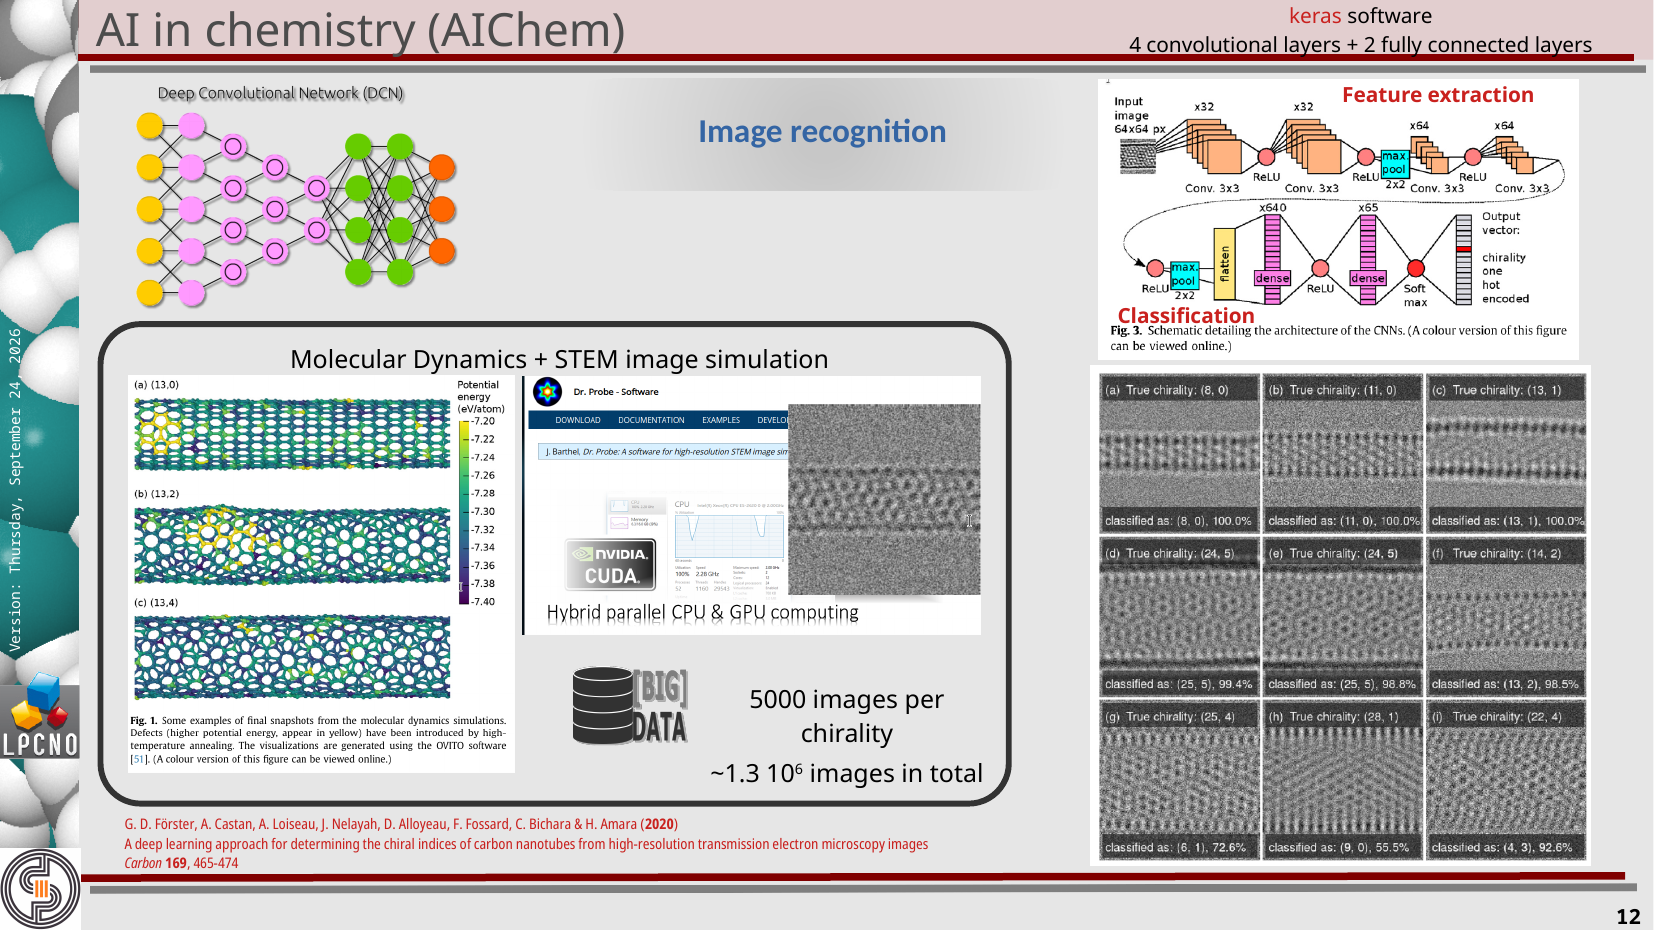

keras software
4 convolutional layers + 2 fully connected layers
# AI in chemistry (AIChem)
Feature extraction
Image recognition
Classification
Molecular Dynamics + STEM image simulation
5000 images per chirality
~1.3 106 images in total
G. D. Förster, A. Castan, A. Loiseau, J. Nelayah, D. Alloyeau, F. Fossard, C. Bichara & H. Amara (2020)
A deep learning approach for determining the chiral indices of carbon nanotubes from high-resolution transmission electron microscopy images
Carbon 169, 465-474